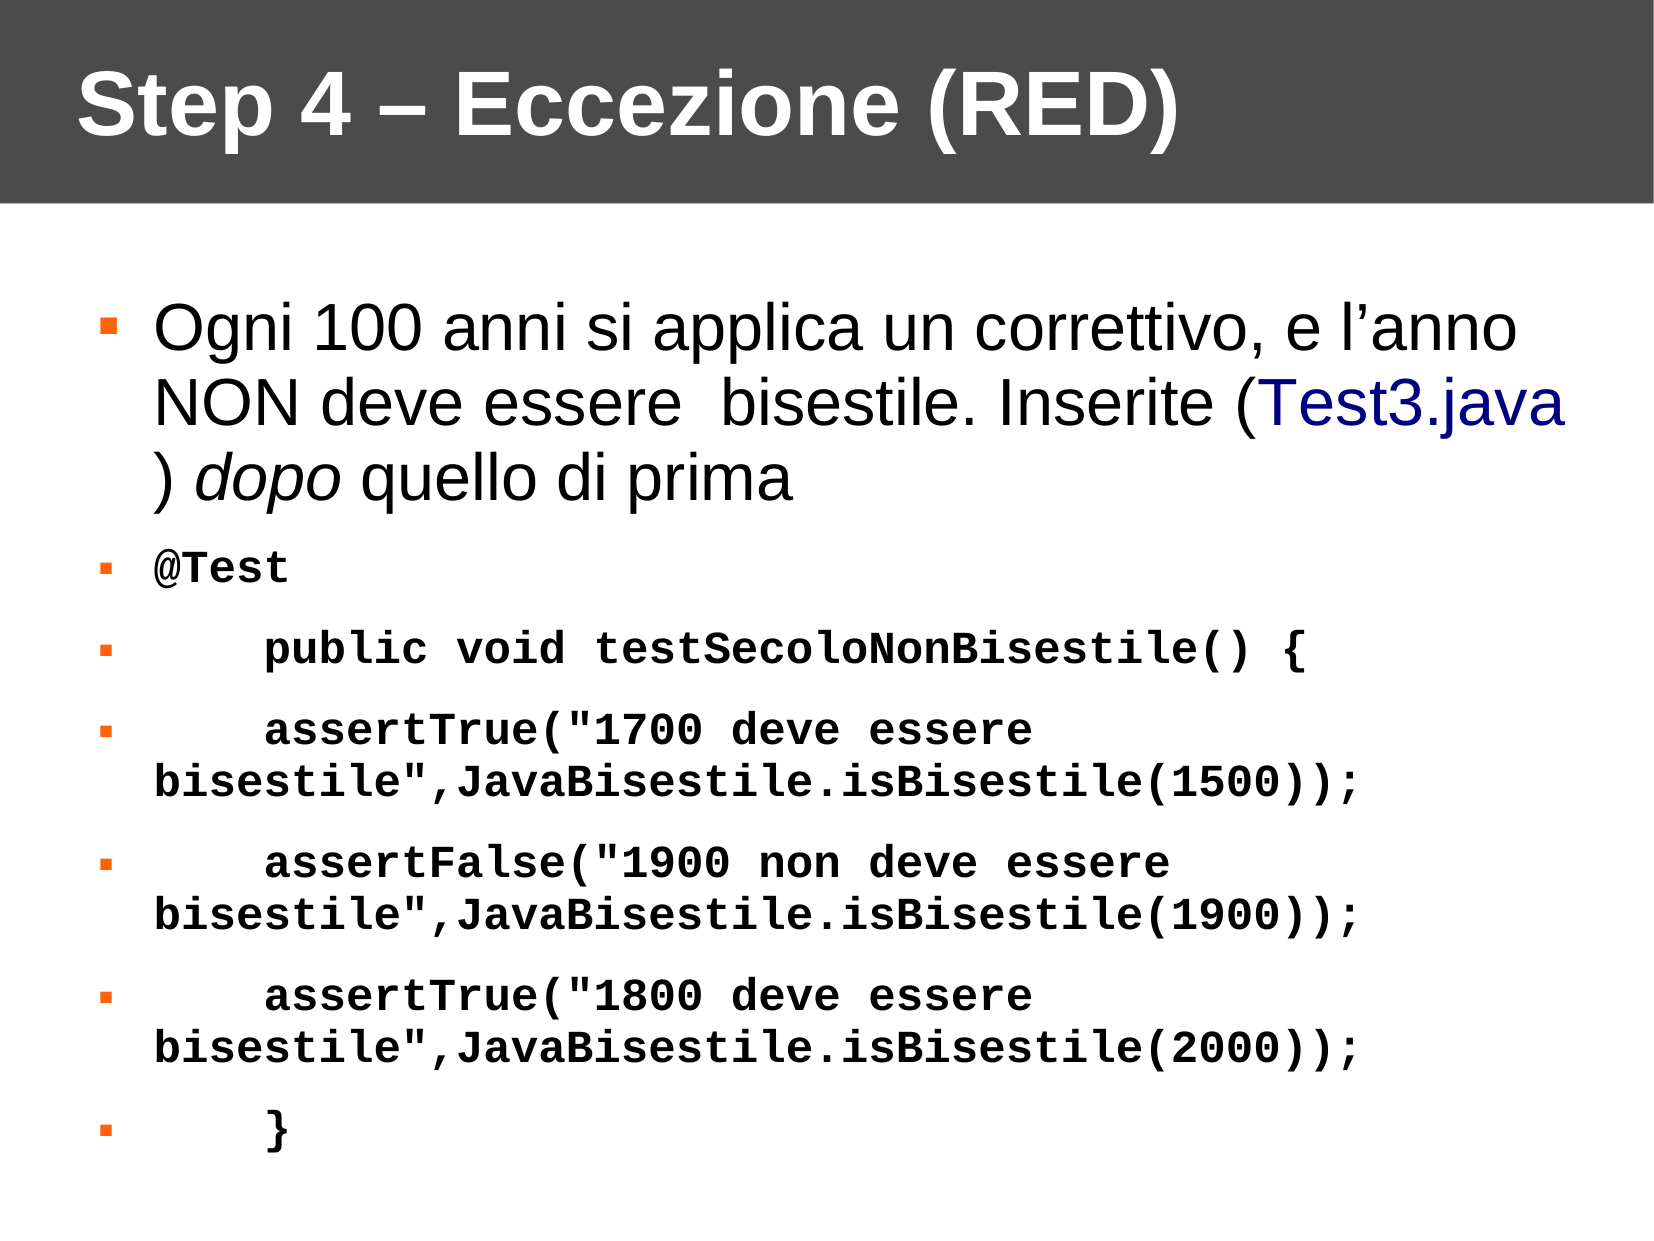

# Step 4 – Eccezione (RED)
Ogni 100 anni si applica un correttivo, e l’anno NON deve essere bisestile. Inserite (Test3.java) dopo quello di prima
@Test
 public void testSecoloNonBisestile() {
 assertTrue("1700 deve essere bisestile",JavaBisestile.isBisestile(1500));
 assertFalse("1900 non deve essere bisestile",JavaBisestile.isBisestile(1900));
 assertTrue("1800 deve essere bisestile",JavaBisestile.isBisestile(2000));
 }